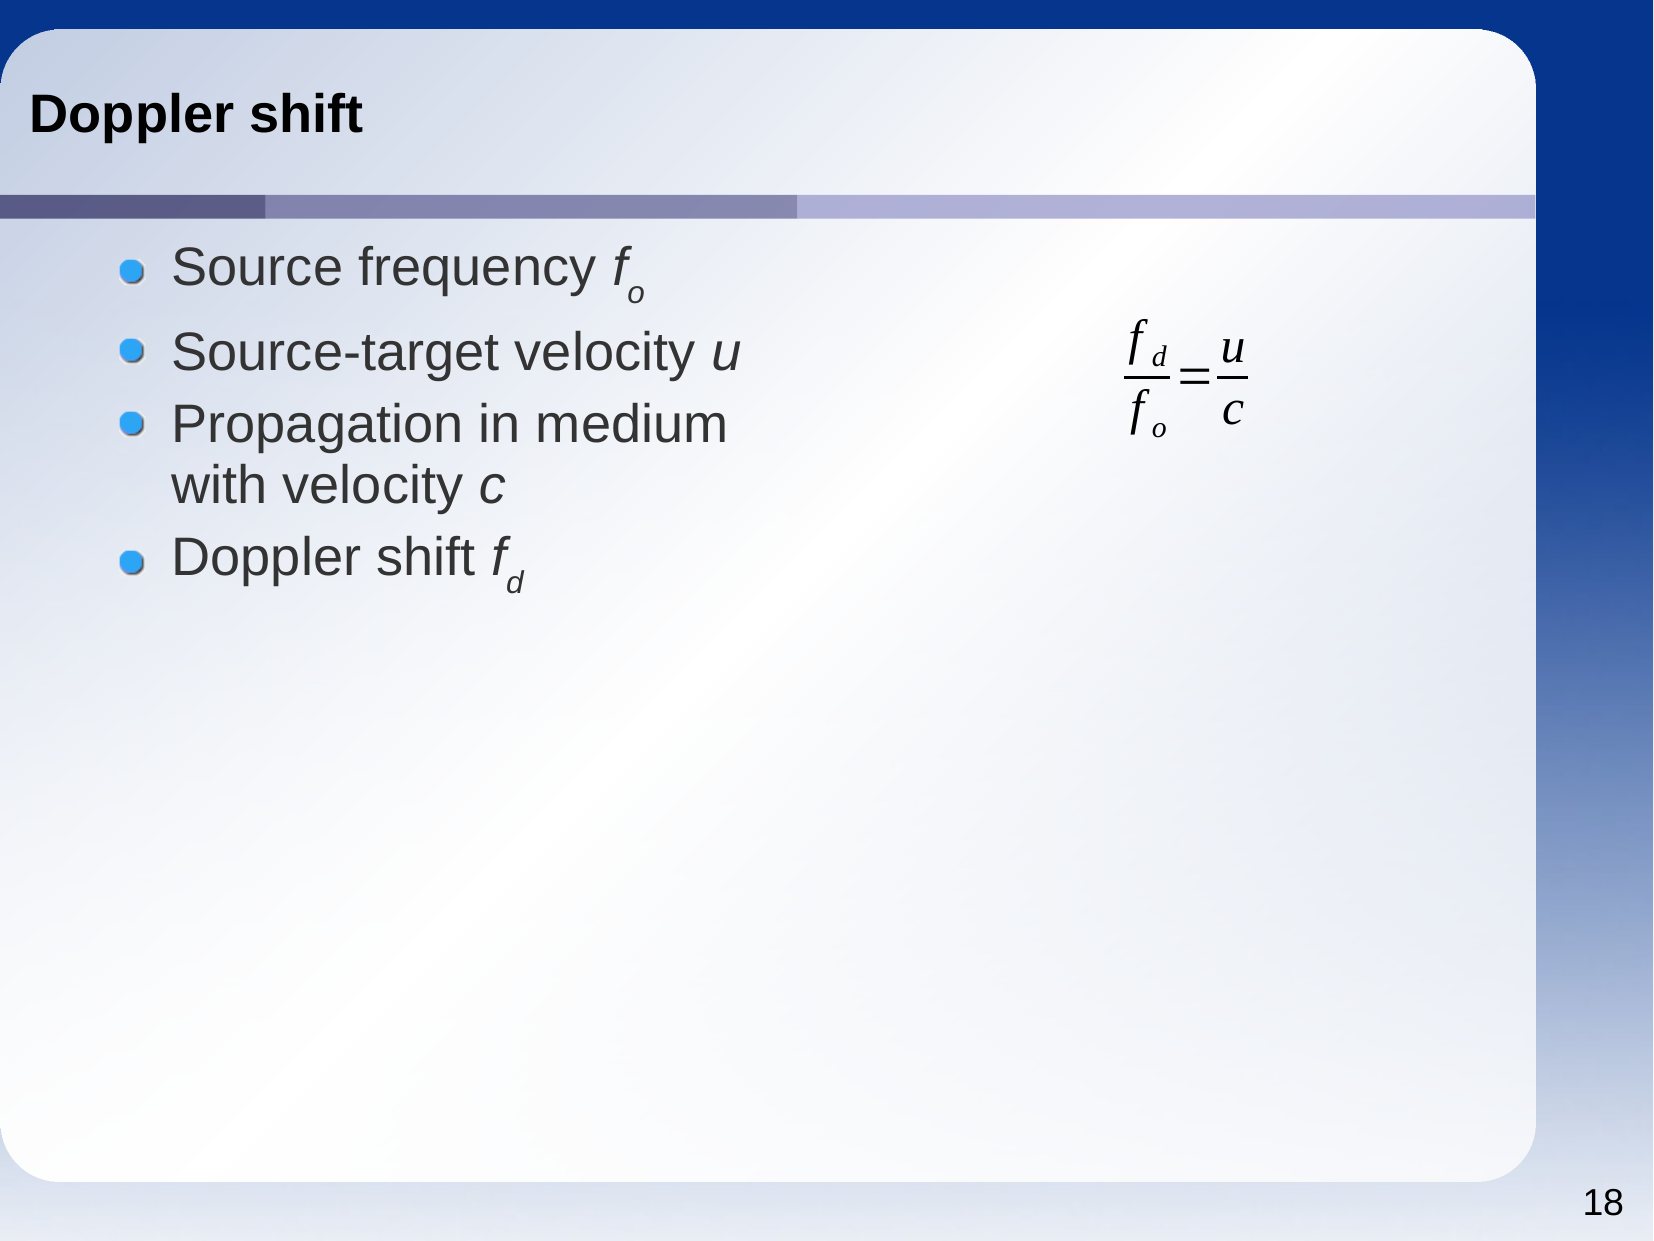

# Doppler shift
Source frequency fo
Source-target velocity u
Propagation in medium with velocity c
Doppler shift fd
18